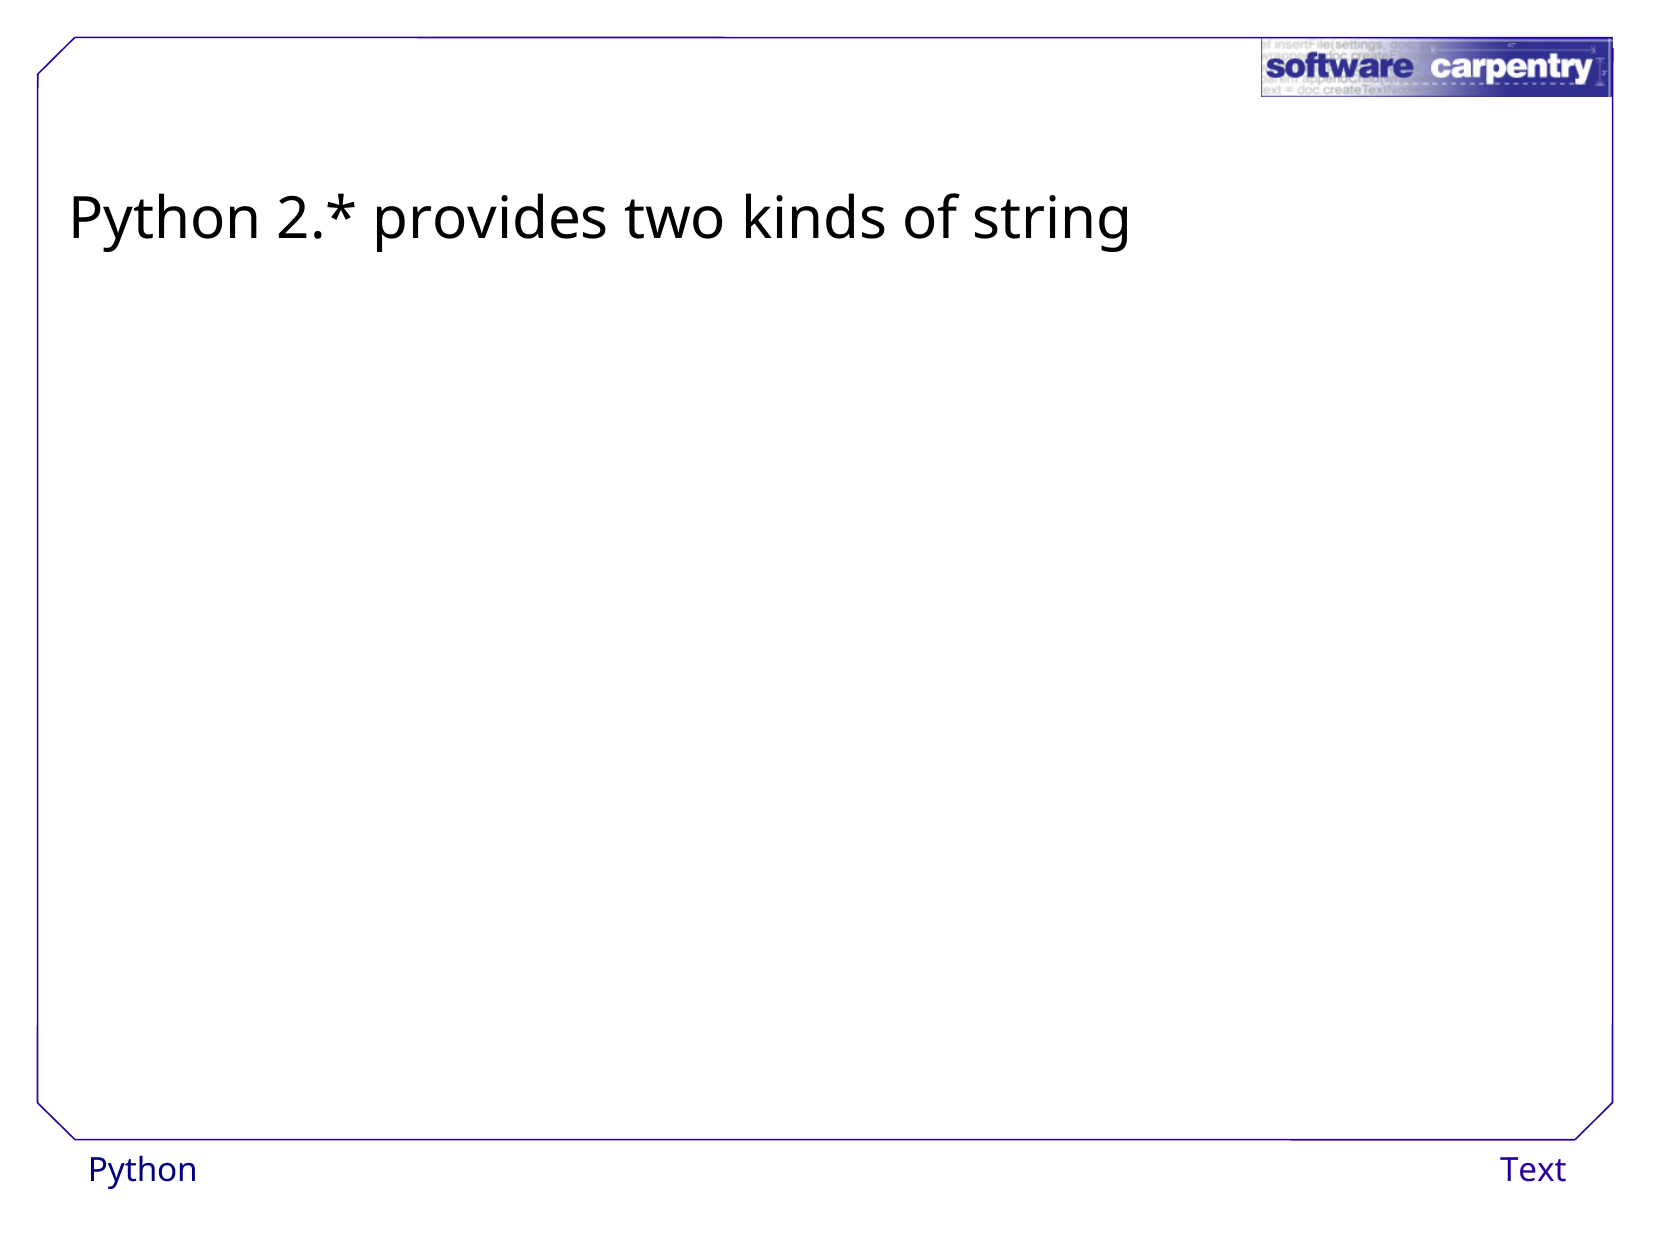

Python 2.* provides two kinds of string